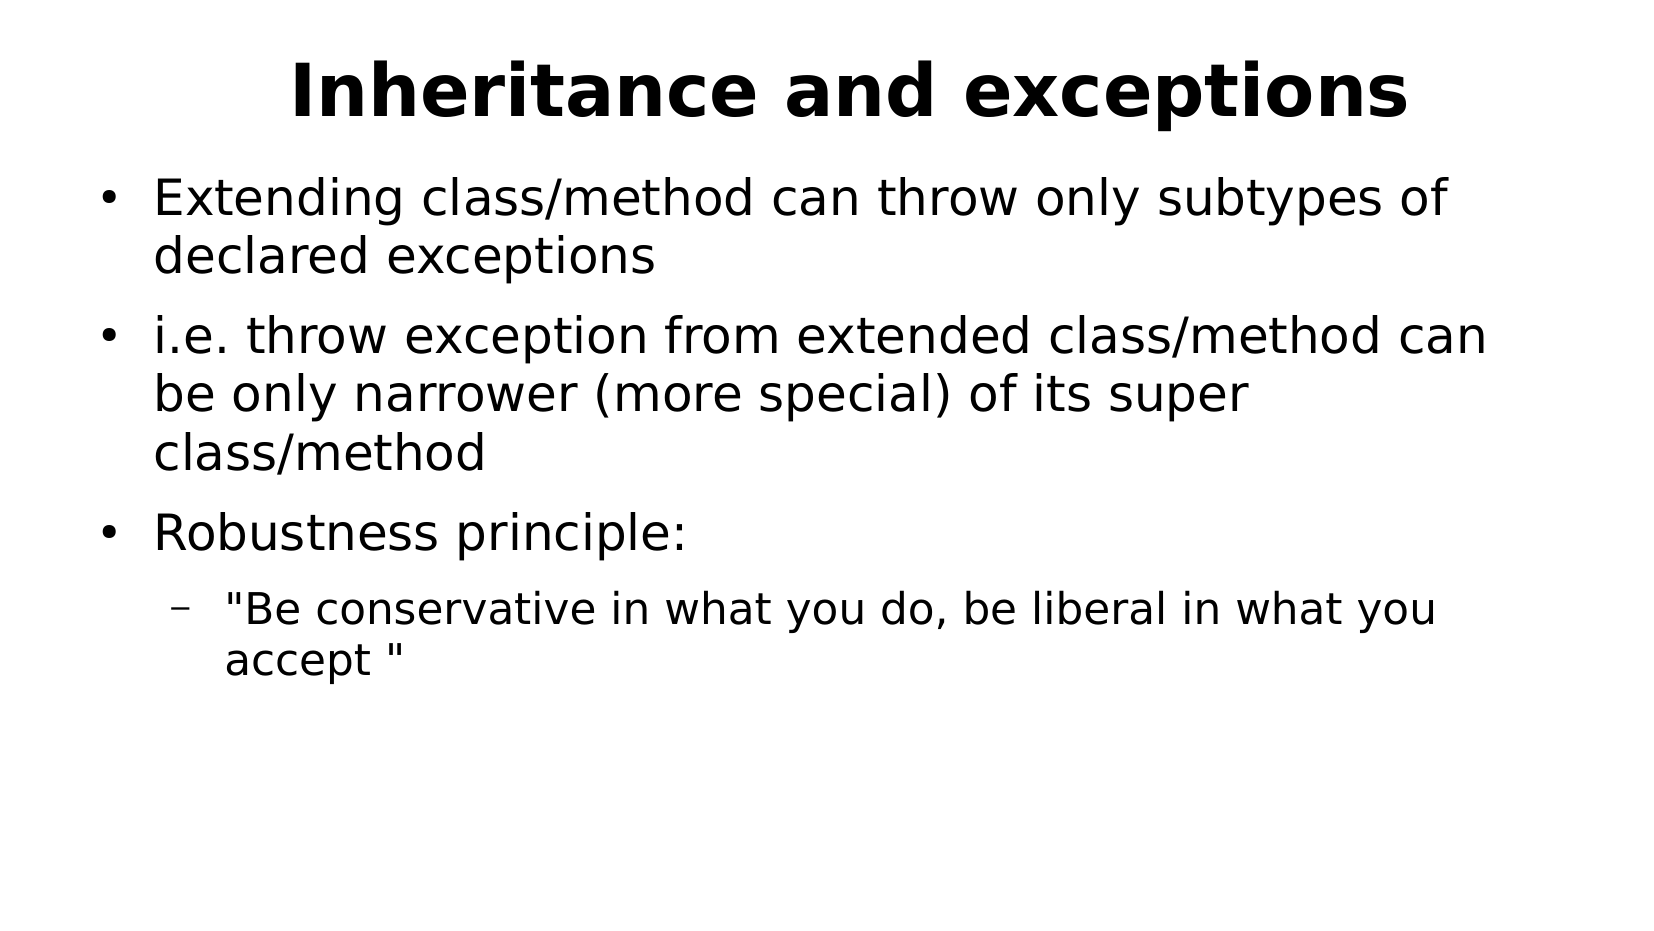

# Inheritance and exceptions
Extending class/method can throw only subtypes of declared exceptions
i.e. throw exception from extended class/method can be only narrower (more special) of its super class/method
Robustness principle:
"Be conservative in what you do, be liberal in what you accept "